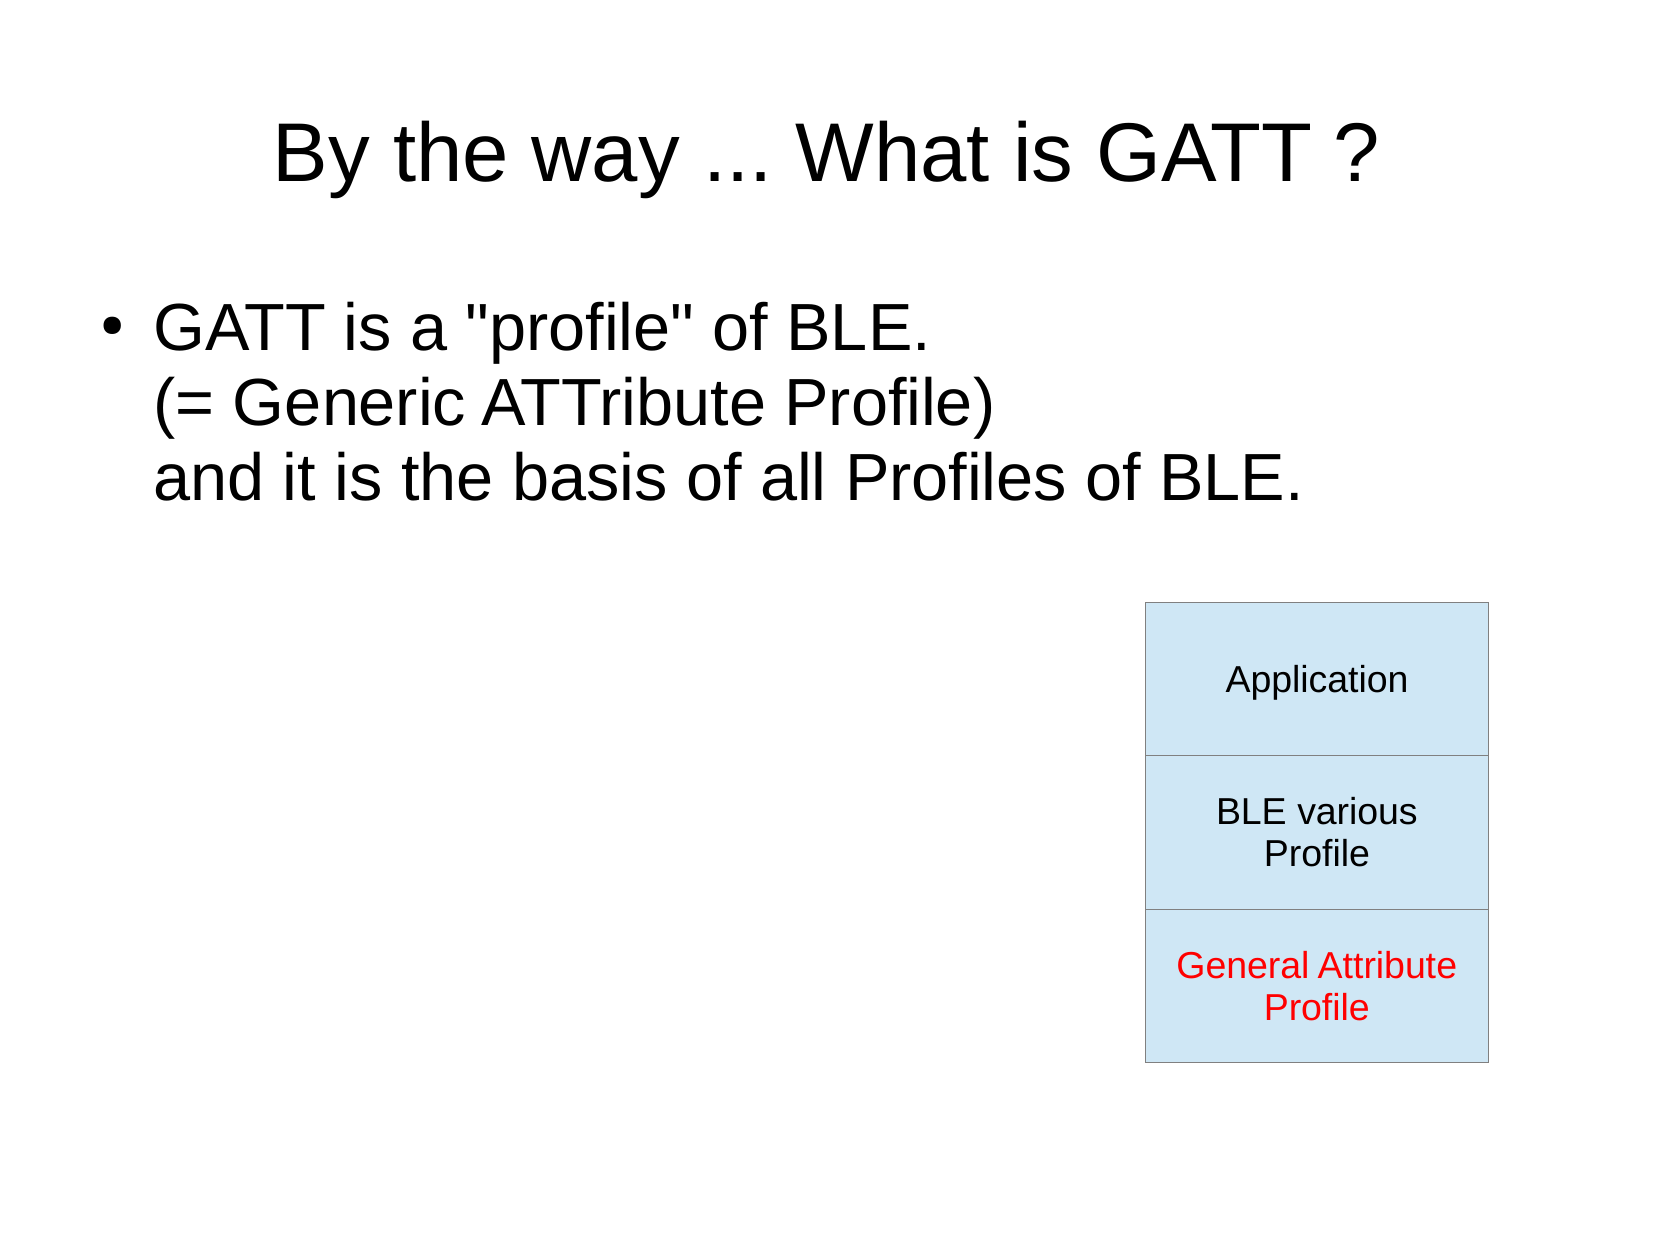

# By the way ... What is GATT ?
GATT is a "profile" of BLE.
(= Generic ATTribute Profile)
and it is the basis of all Profiles of BLE.
Application
BLE various
Profile
General Attribute
Profile